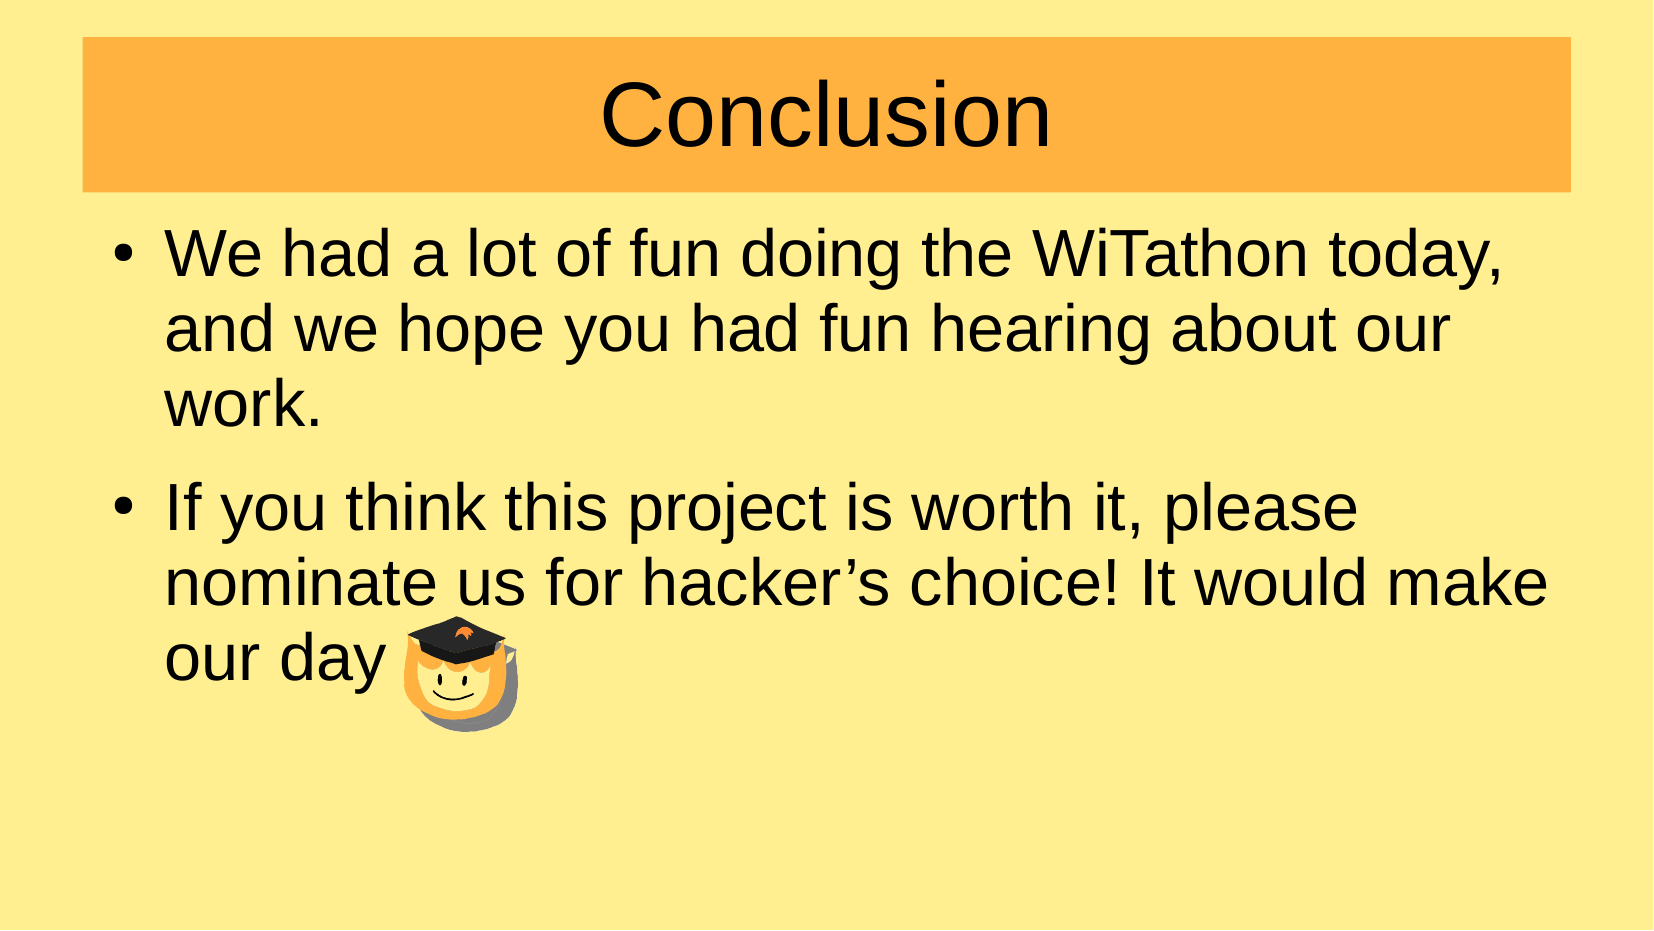

# Conclusion
We had a lot of fun doing the WiTathon today, and we hope you had fun hearing about our work.
If you think this project is worth it, please nominate us for hacker’s choice! It would make our day :)